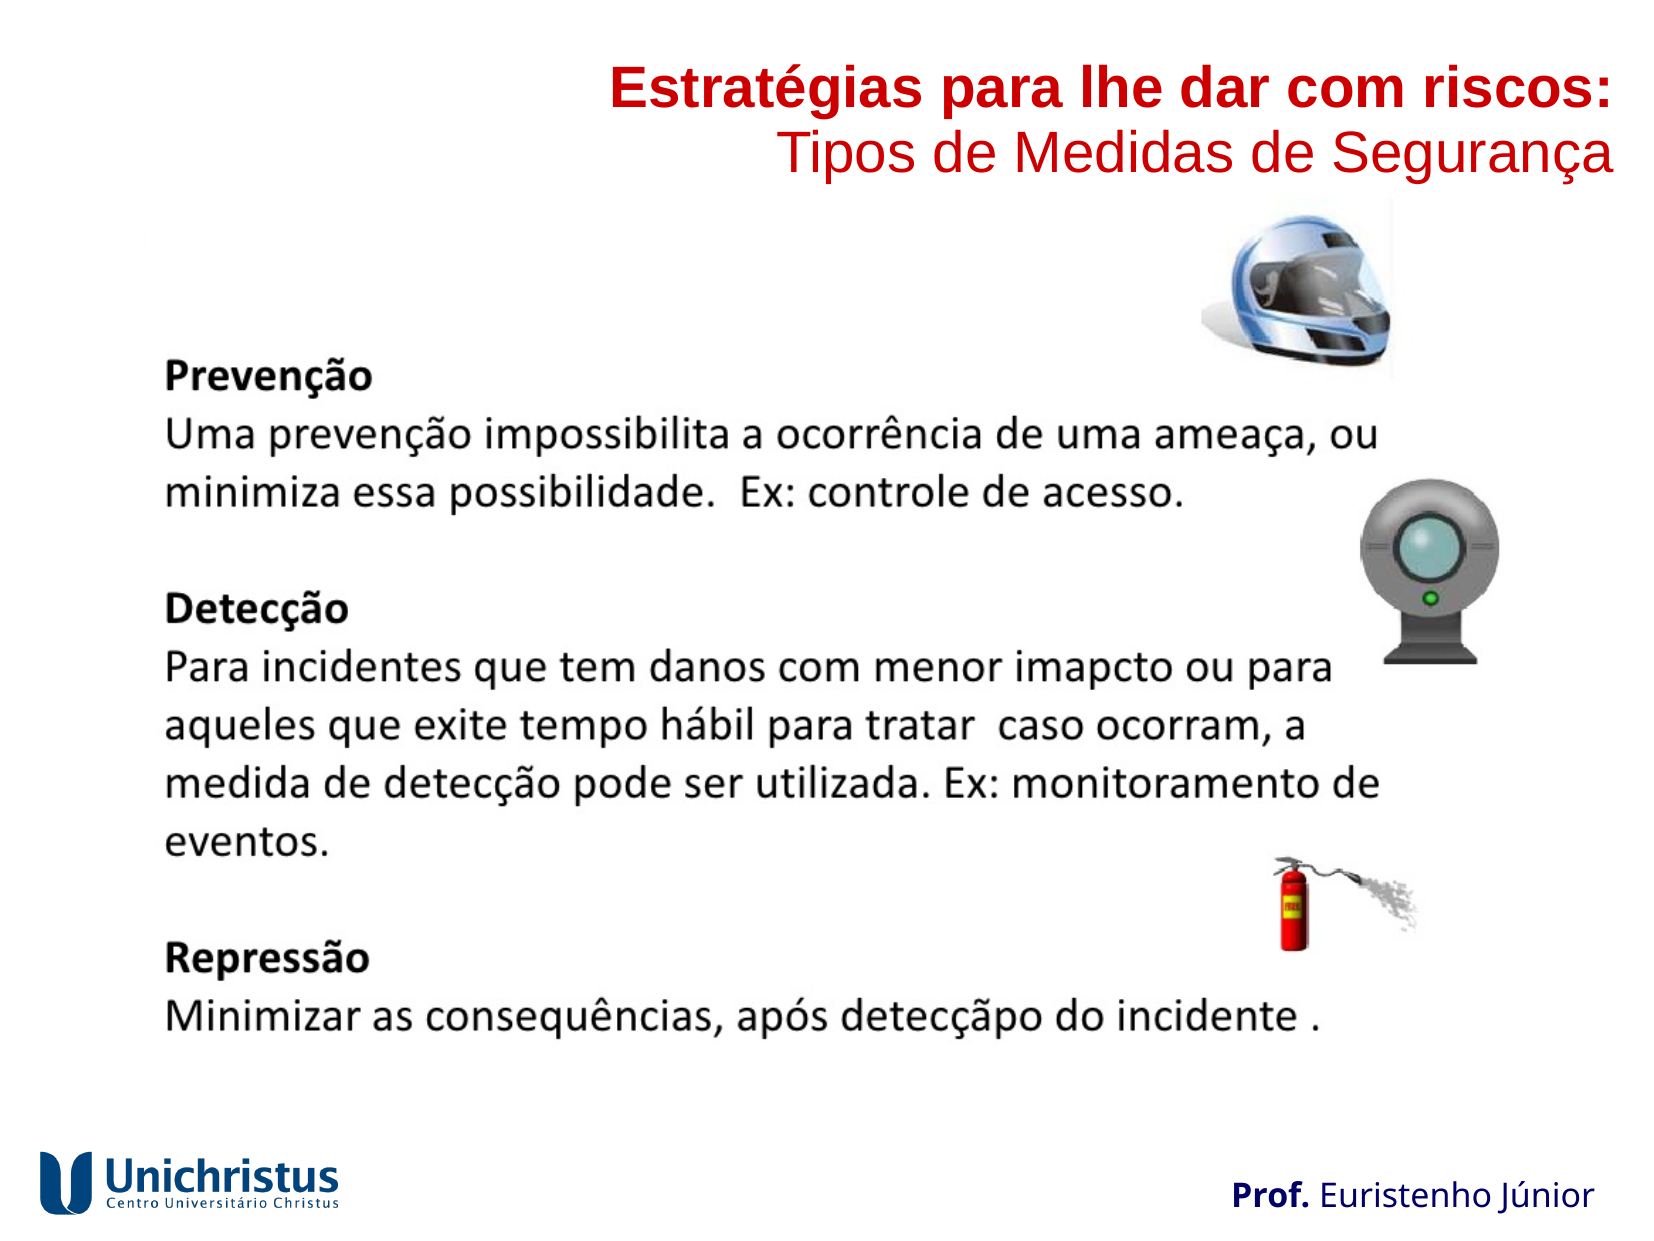

Estratégias para lhe dar com riscos:
Tipos de Medidas de Segurança
Prof. Euristenho Júnior